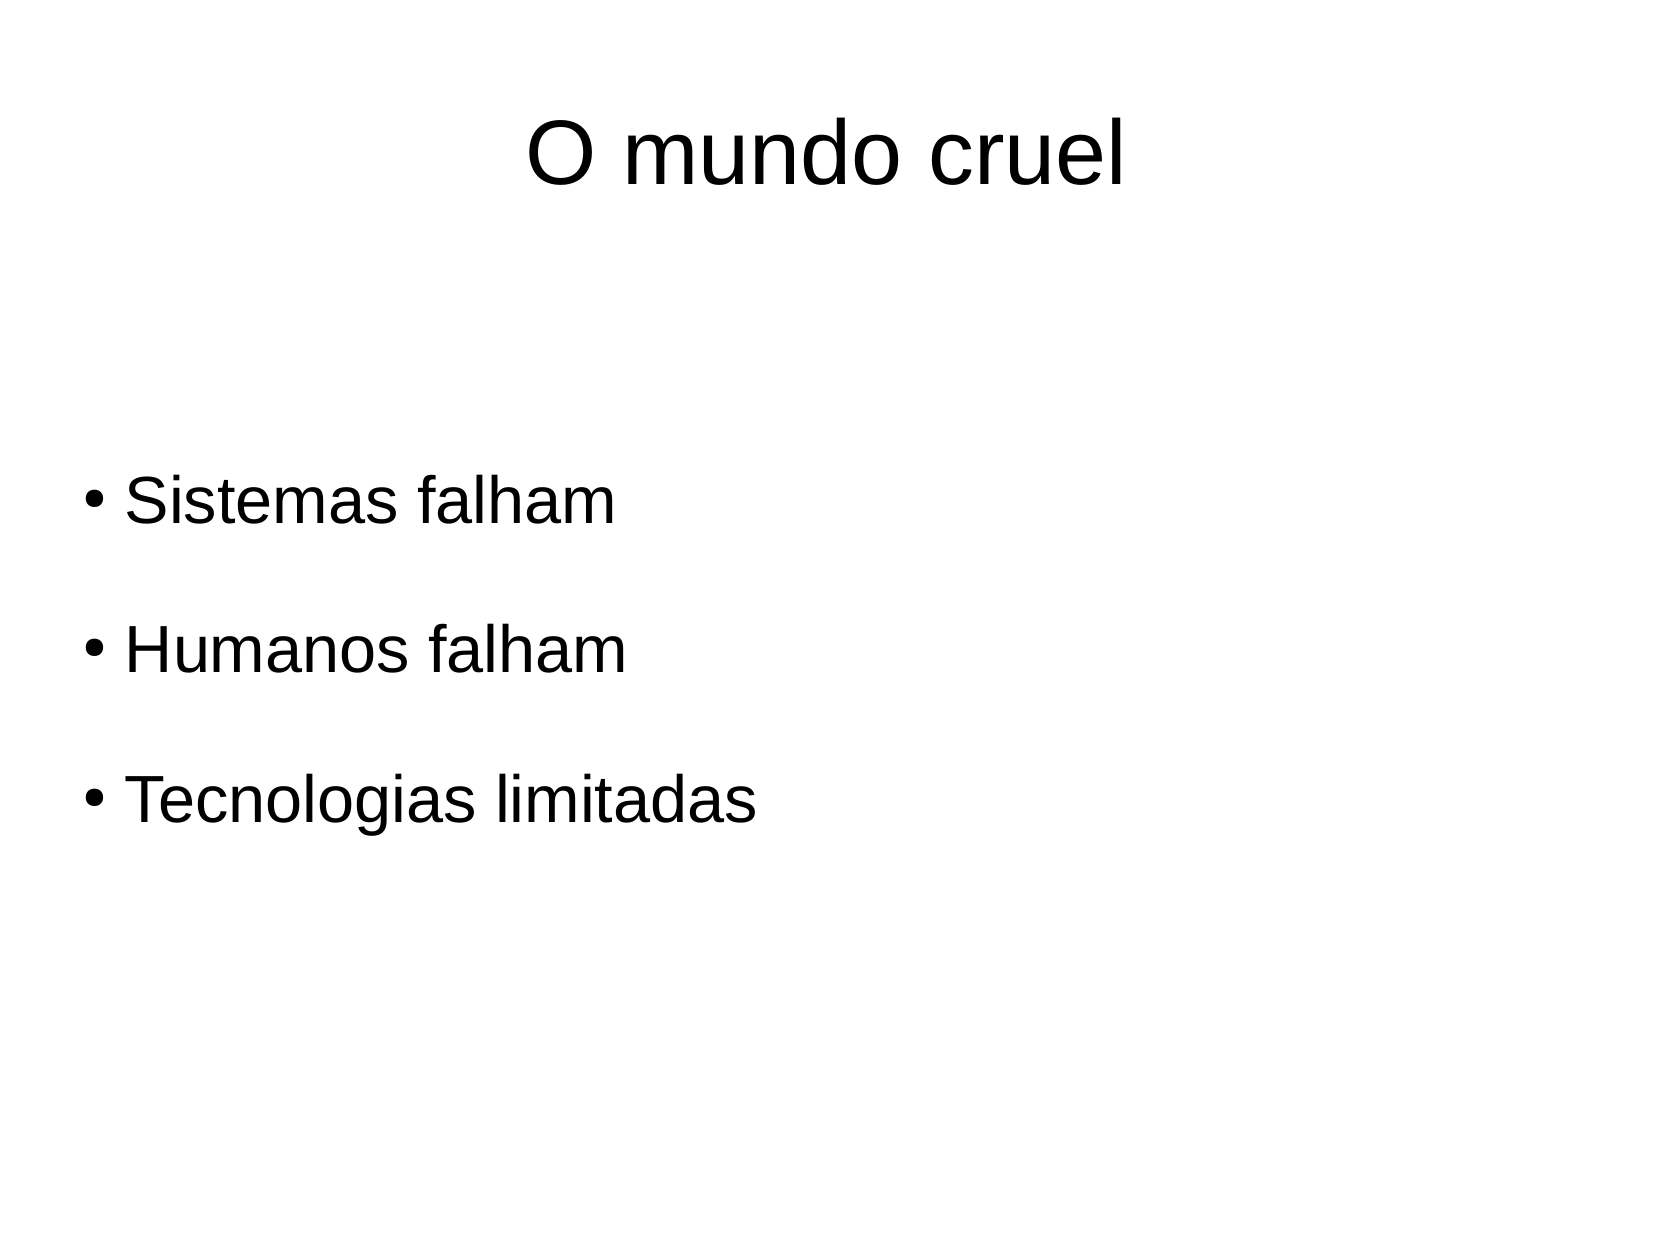

O mundo cruel
# Sistemas falham
 Humanos falham
 Tecnologias limitadas